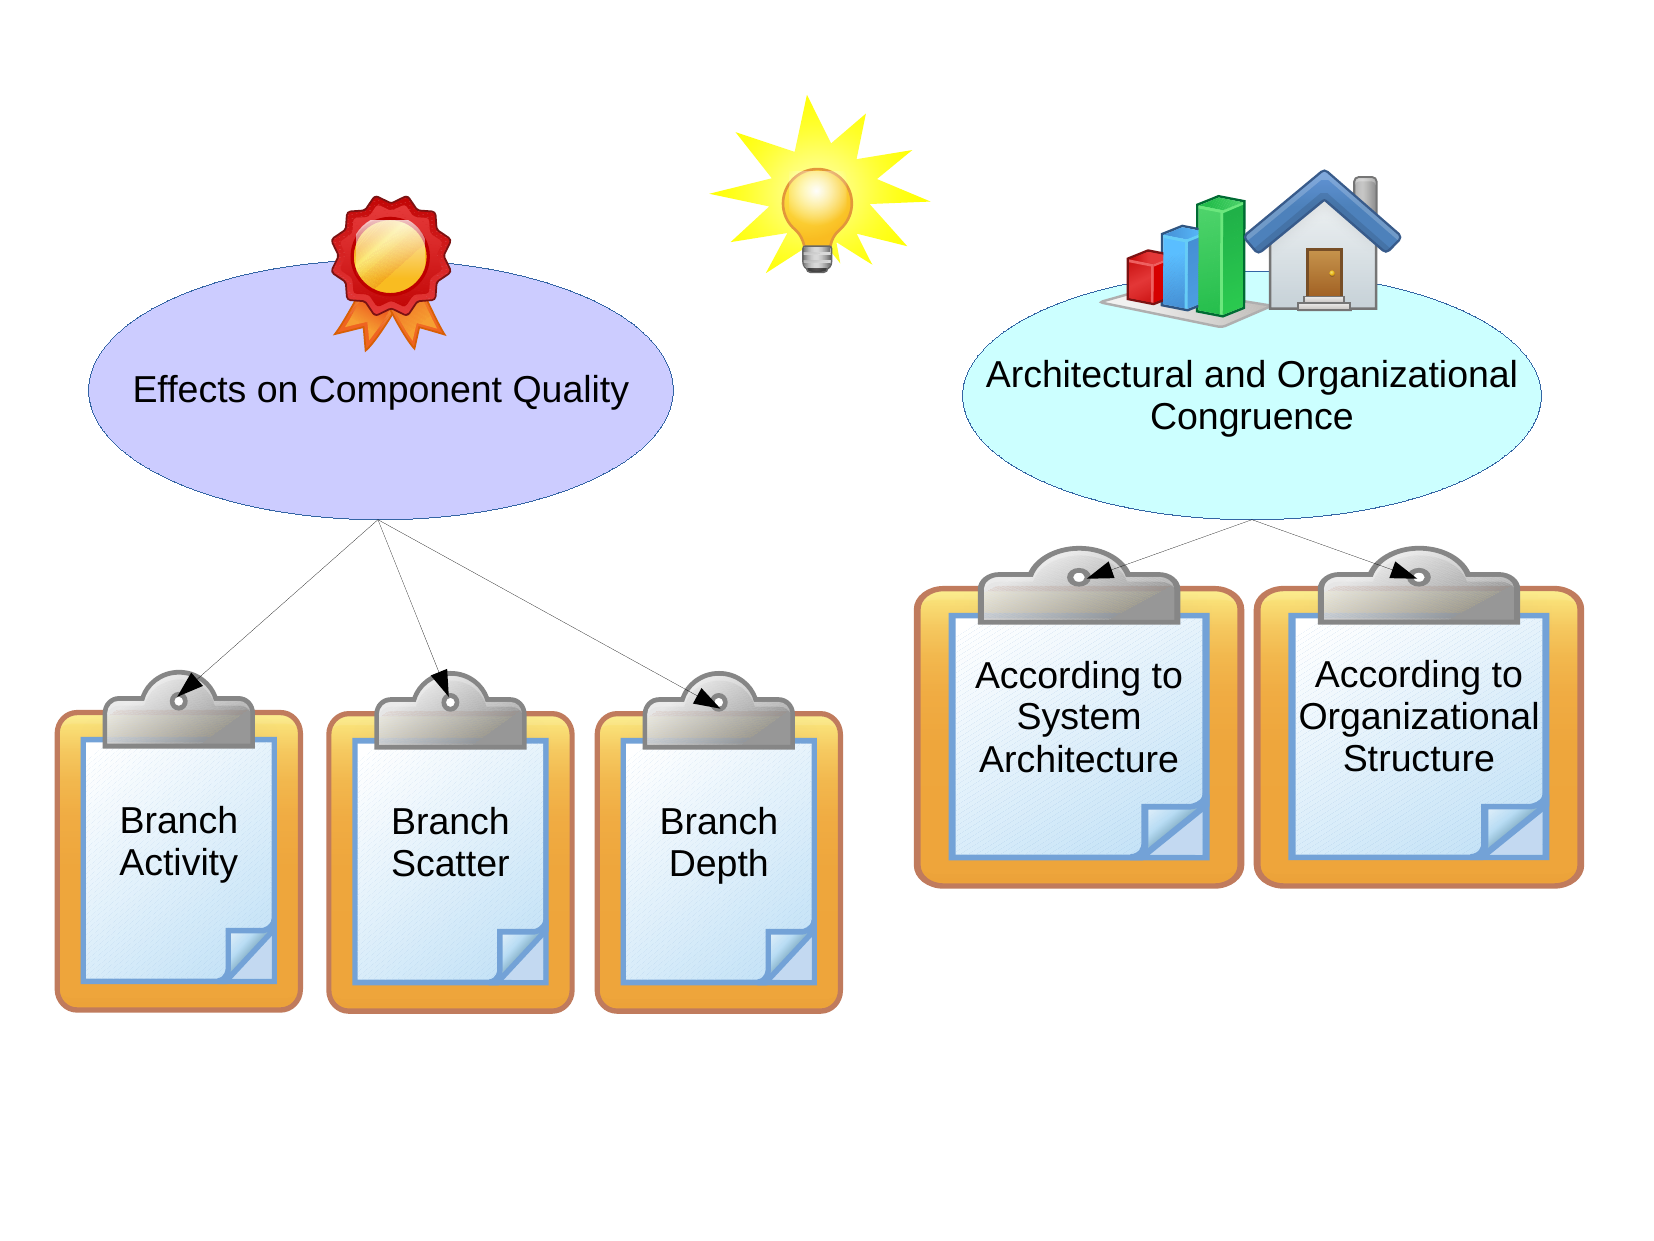

Effects on Component Quality
Architectural and Organizational
Congruence
According to
Organizational
Structure
According to
System
Architecture
Branch
Activity
Branch
Scatter
Branch
Depth